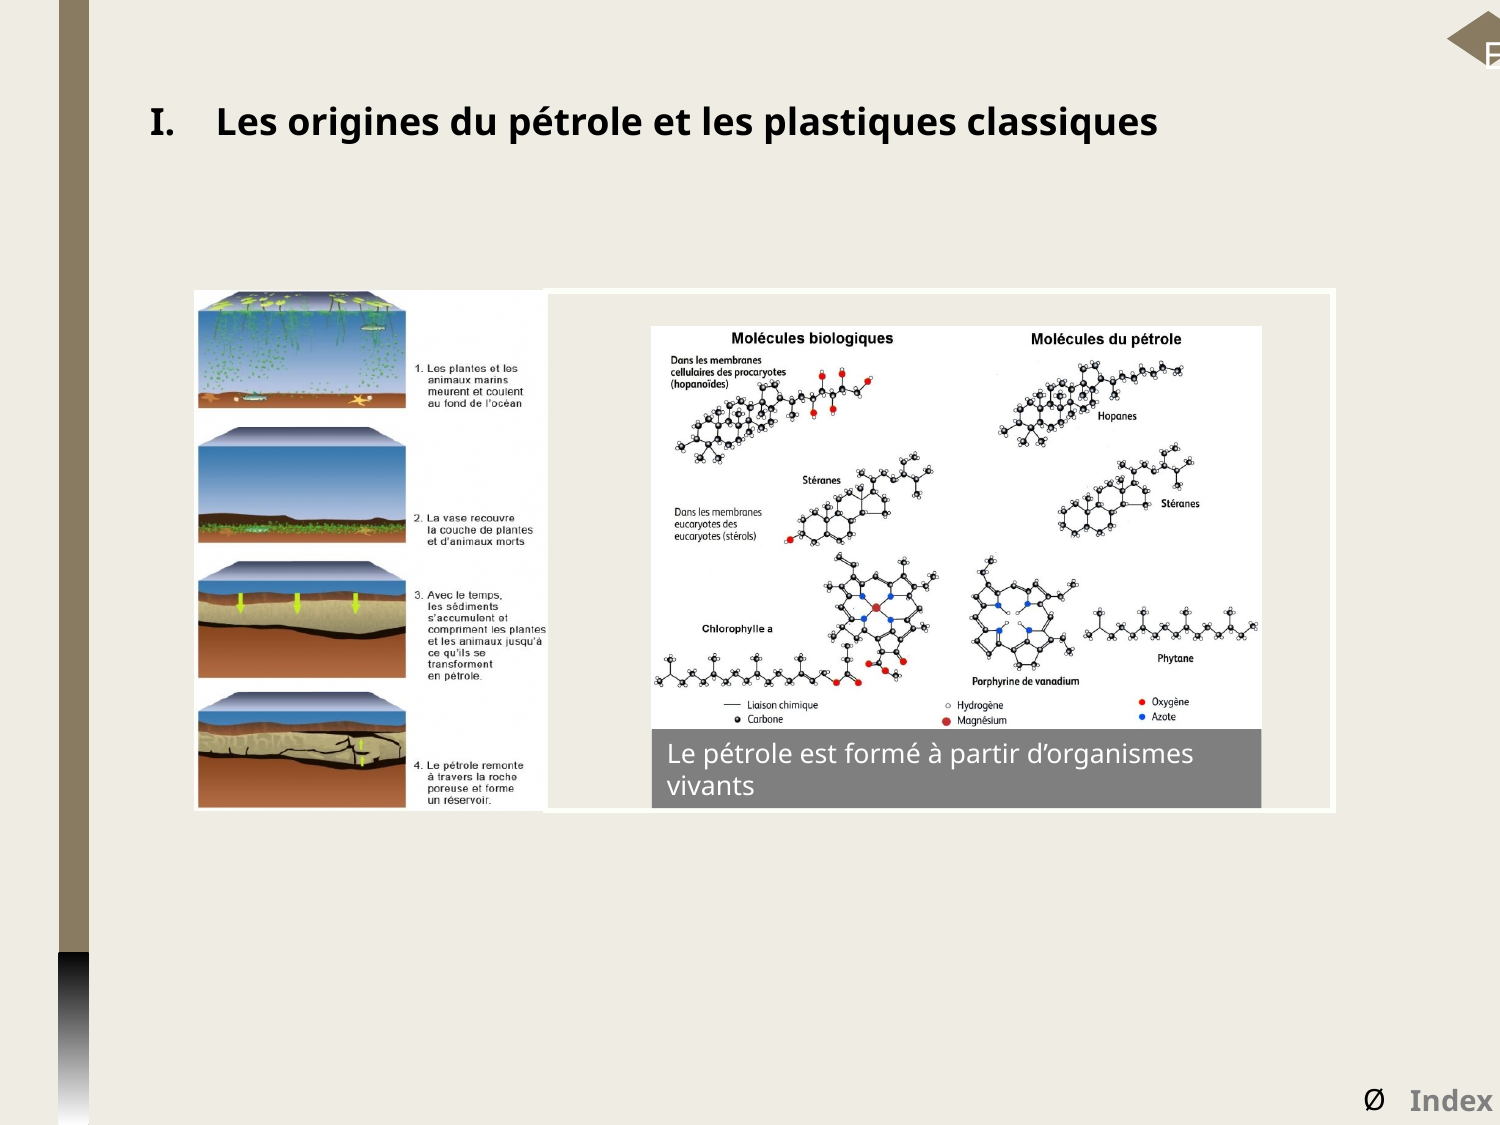

E
Les origines du pétrole et les plastiques classiques
Le pétrole est formé à partir d’organismes vivants
Index